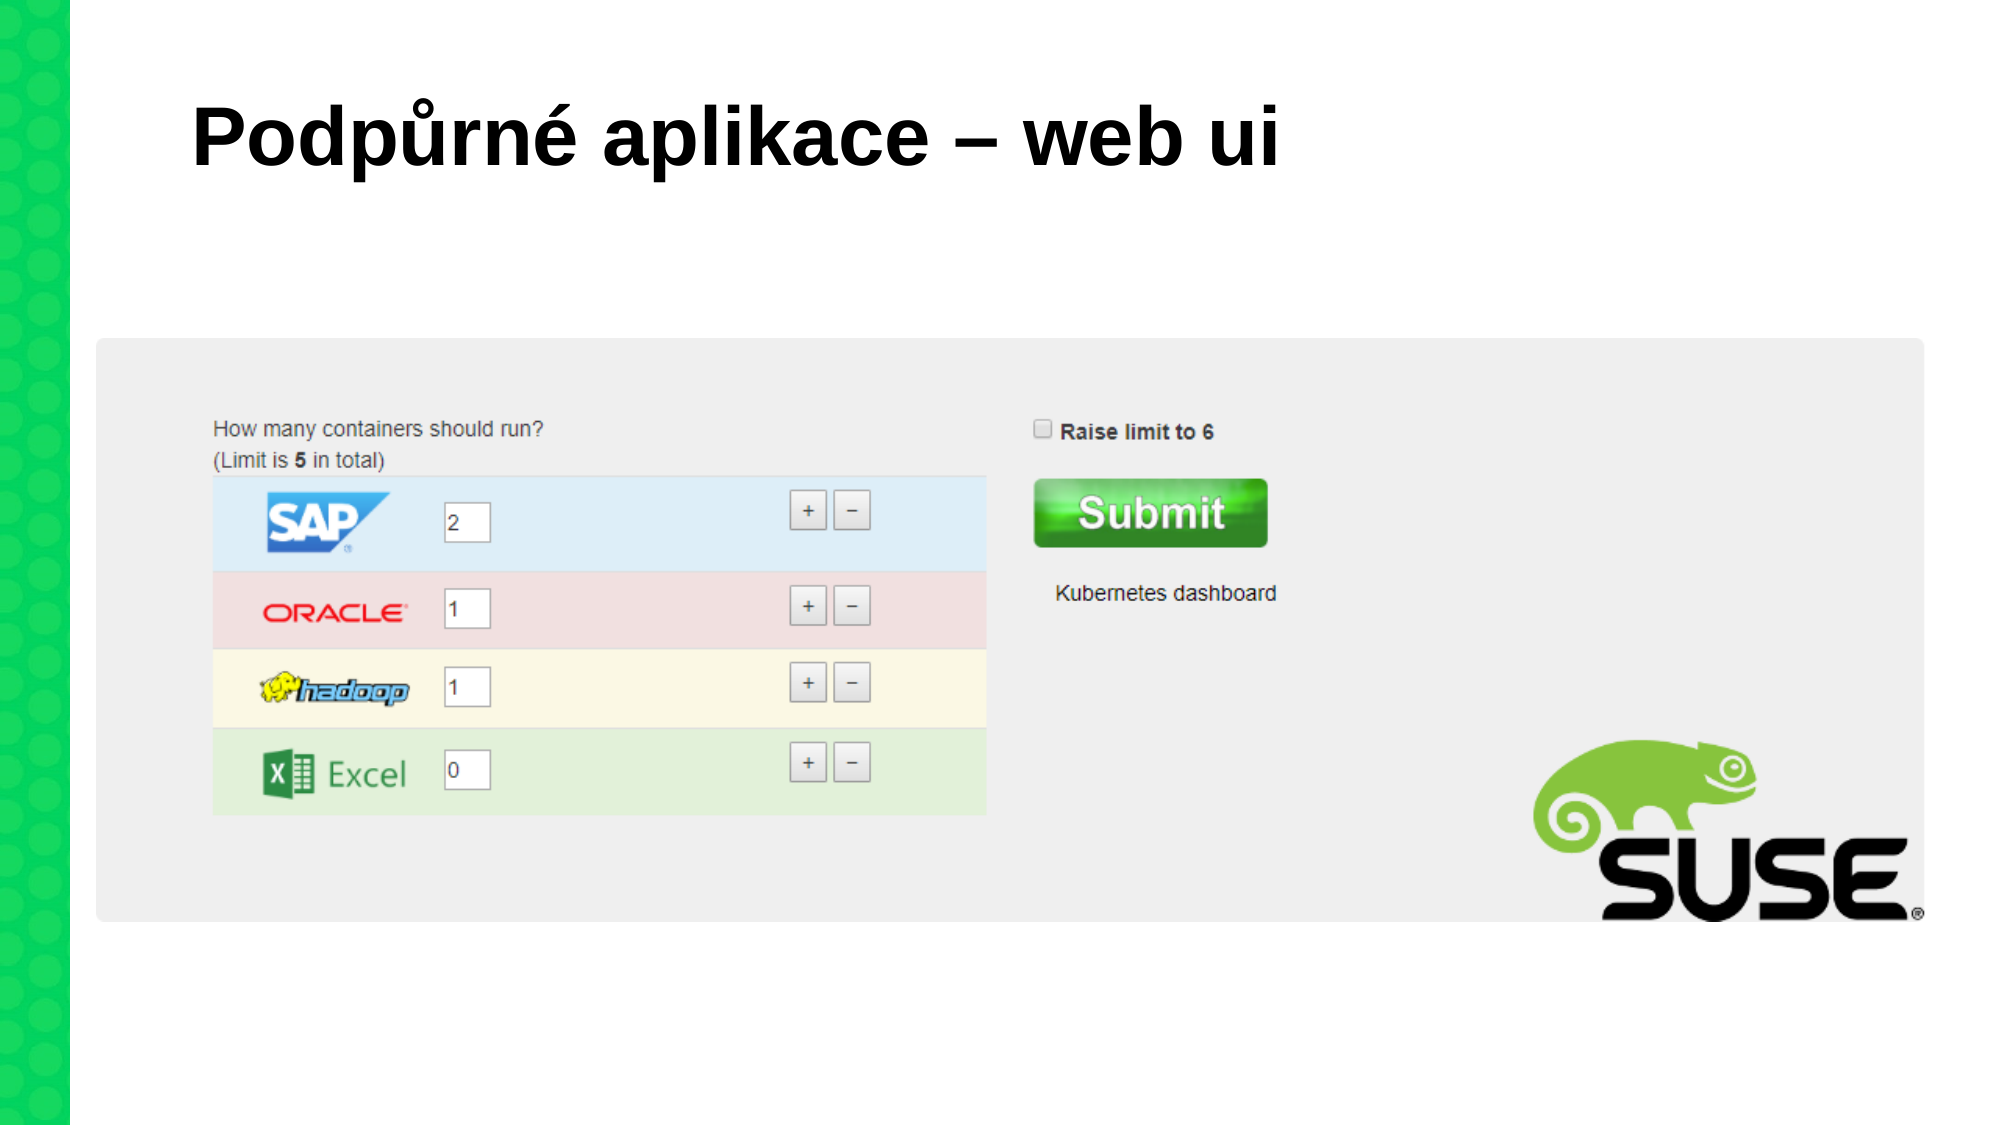

# Podpůrné aplikace – web ui
Systemd kontejner
Dostupný z wifi sítě
Slouží k ovládání počtu kontejnerů/vláčků na trati